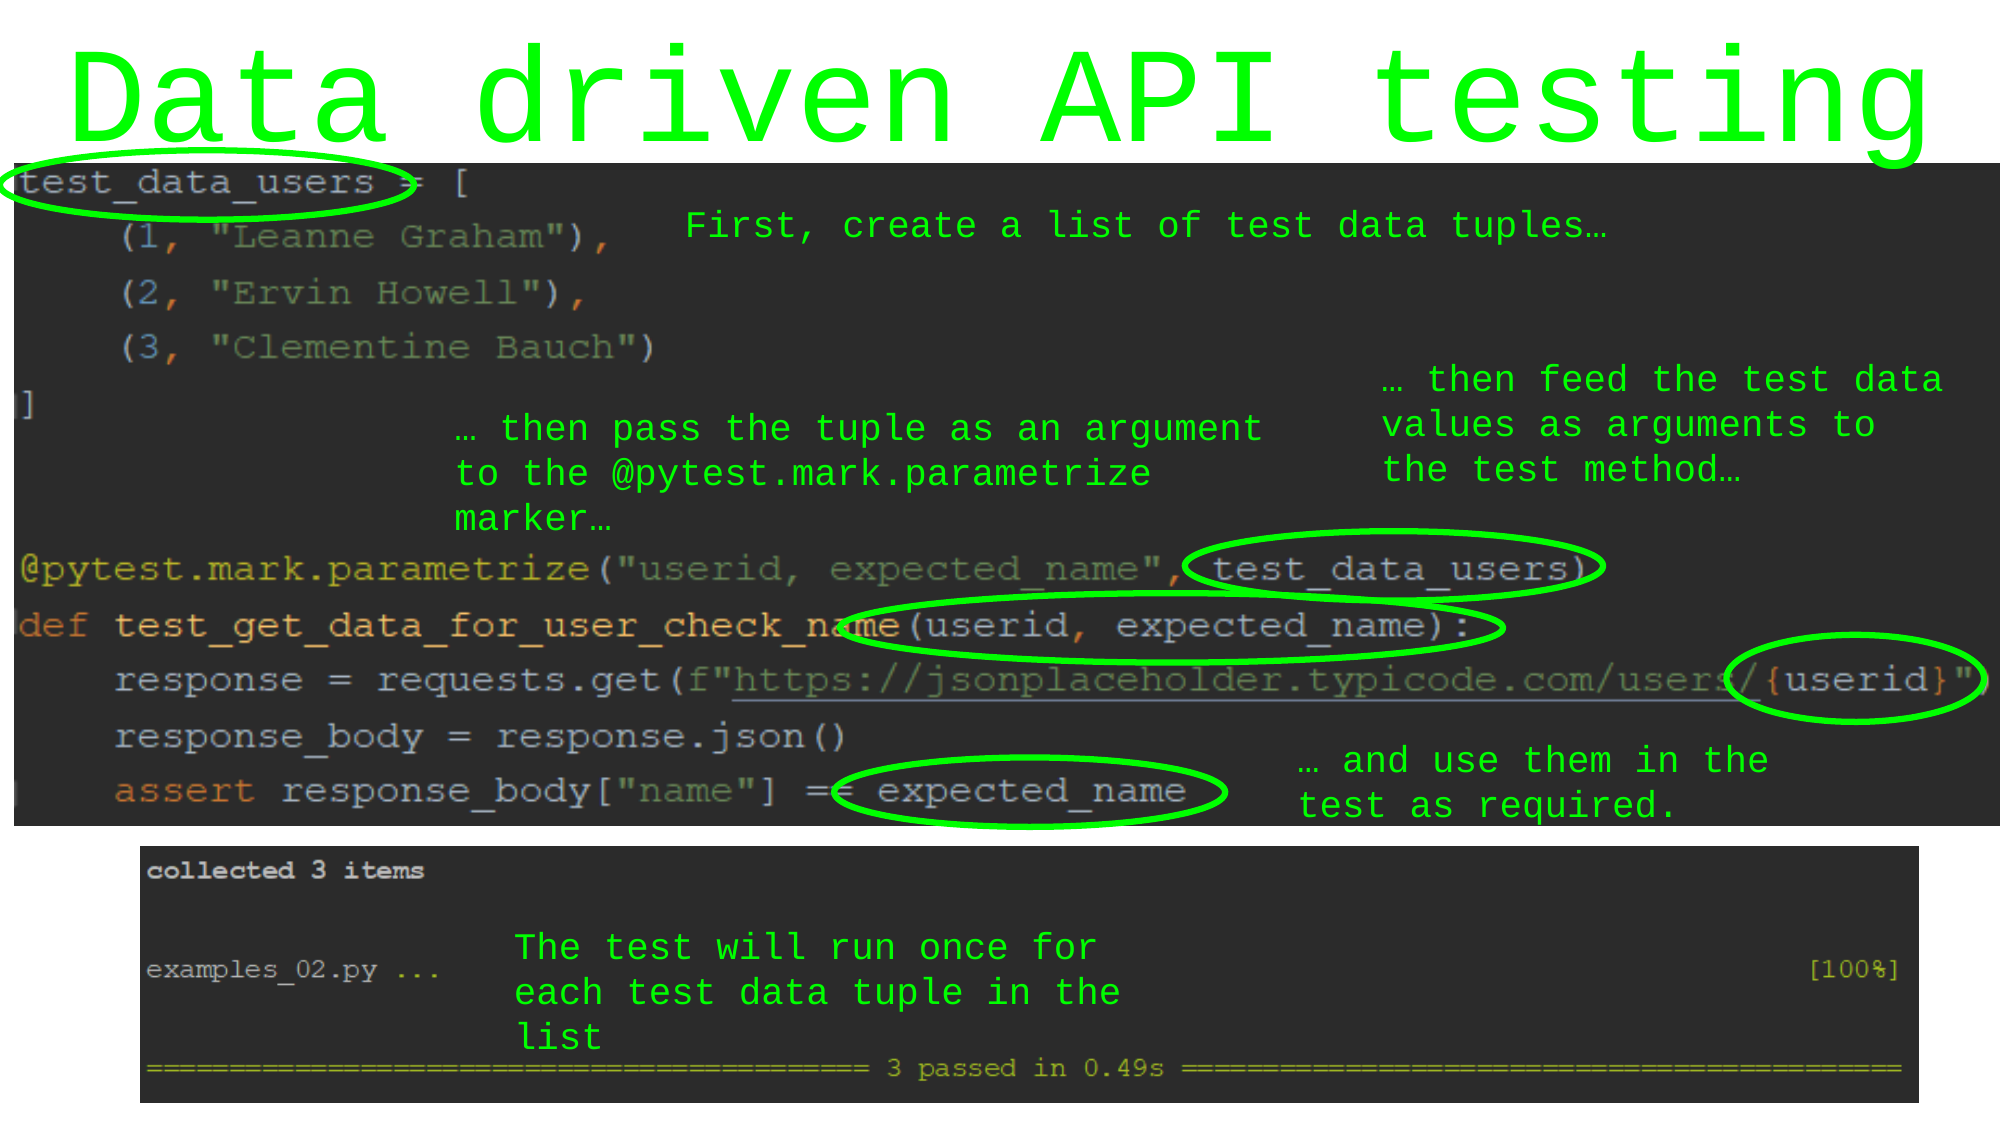

# Data driven API testing
First, create a list of test data tuples…
… then feed the test data values as arguments to the test method…
… then pass the tuple as an argument to the @pytest.mark.parametrize marker…
… and use them in the test as required.
The test will run once for each test data tuple in the list